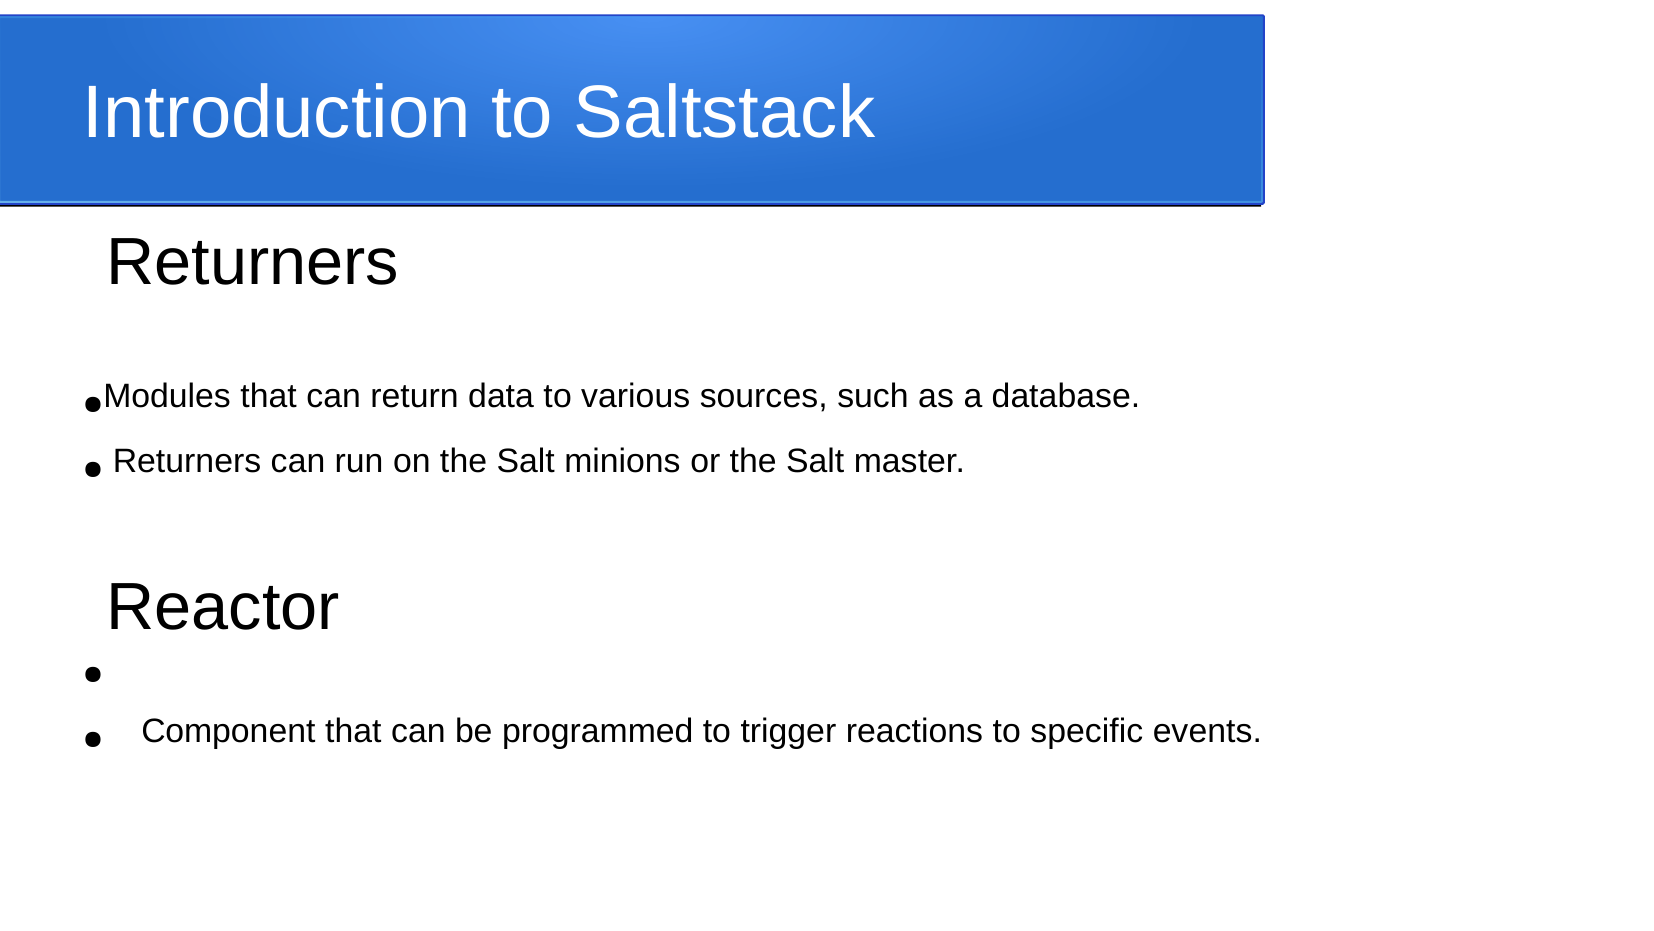

# Introduction to Saltstack
Returners
Modules that can return data to various sources, such as a database.
 Returners can run on the Salt minions or the Salt master.
Reactor
 Component that can be programmed to trigger reactions to specific events.